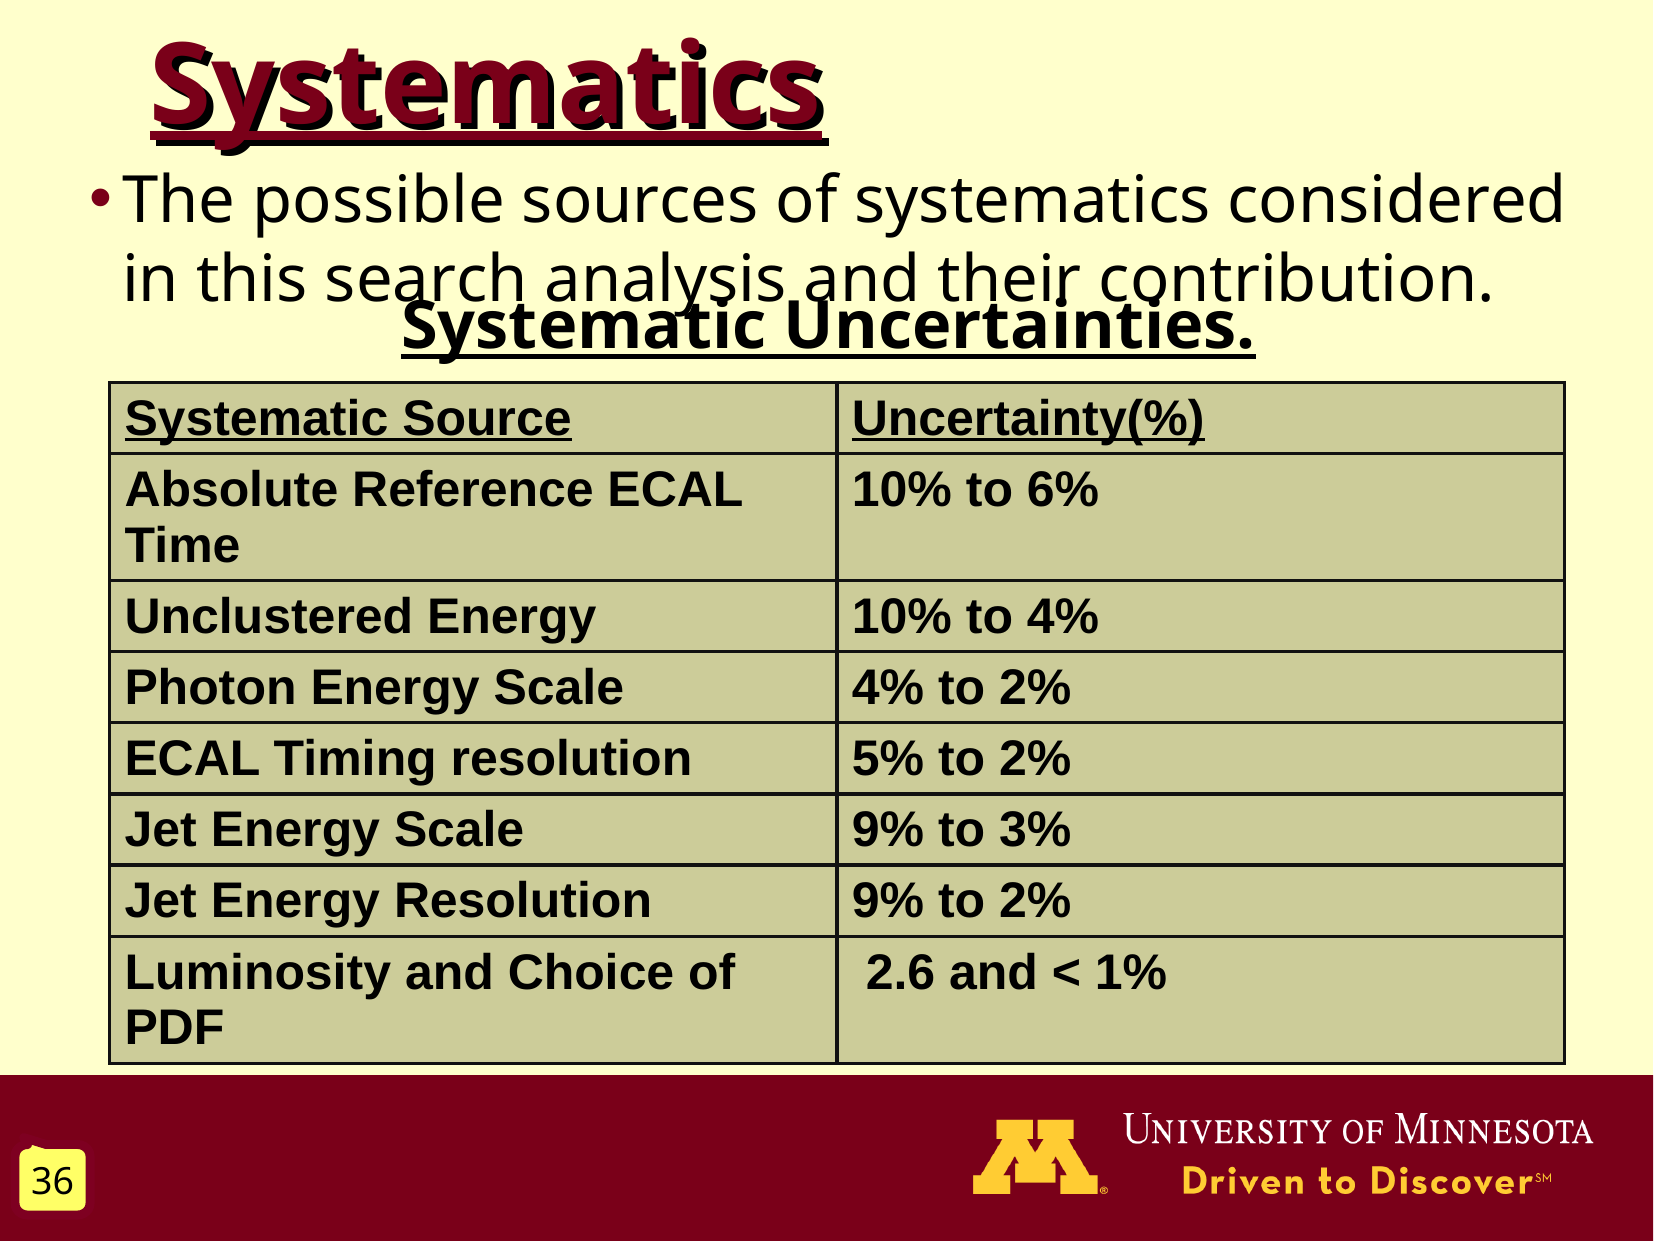

# Systematics
The possible sources of systematics considered in this search analysis and their contribution.
Systematic Uncertainties.
| Systematic Source | Uncertainty(%) |
| --- | --- |
| Absolute Reference ECAL Time | 10% to 6% |
| Unclustered Energy | 10% to 4% |
| Photon Energy Scale | 4% to 2% |
| ECAL Timing resolution | 5% to 2% |
| Jet Energy Scale | 9% to 3% |
| Jet Energy Resolution | 9% to 2% |
| Luminosity and Choice of PDF | 2.6 and < 1% |
36